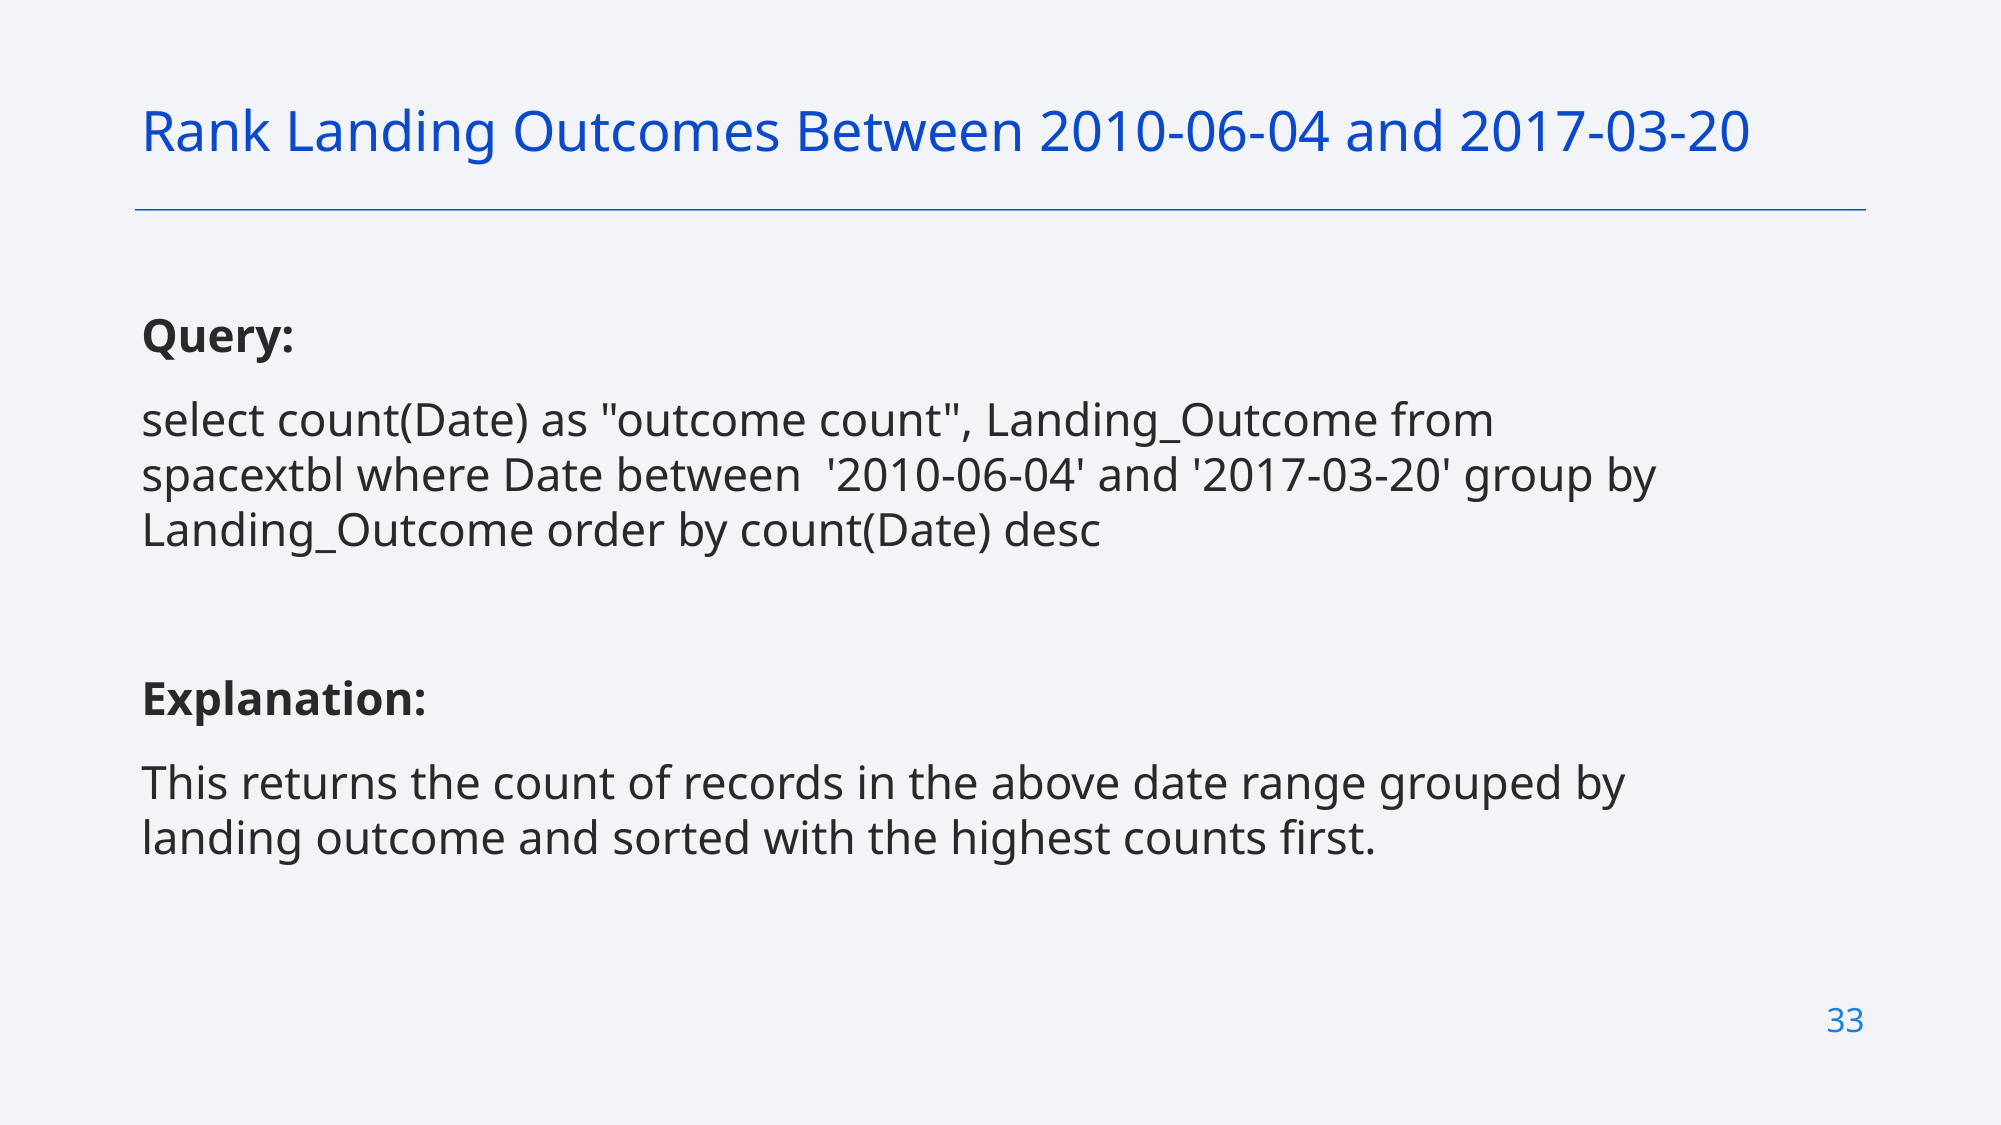

Rank Landing Outcomes Between 2010-06-04 and 2017-03-20
# Query:
select count(Date) as "outcome count", Landing_Outcome from spacextbl where Date between '2010-06-04' and '2017-03-20' group by Landing_Outcome order by count(Date) desc
Explanation:
This returns the count of records in the above date range grouped by landing outcome and sorted with the highest counts first.
33